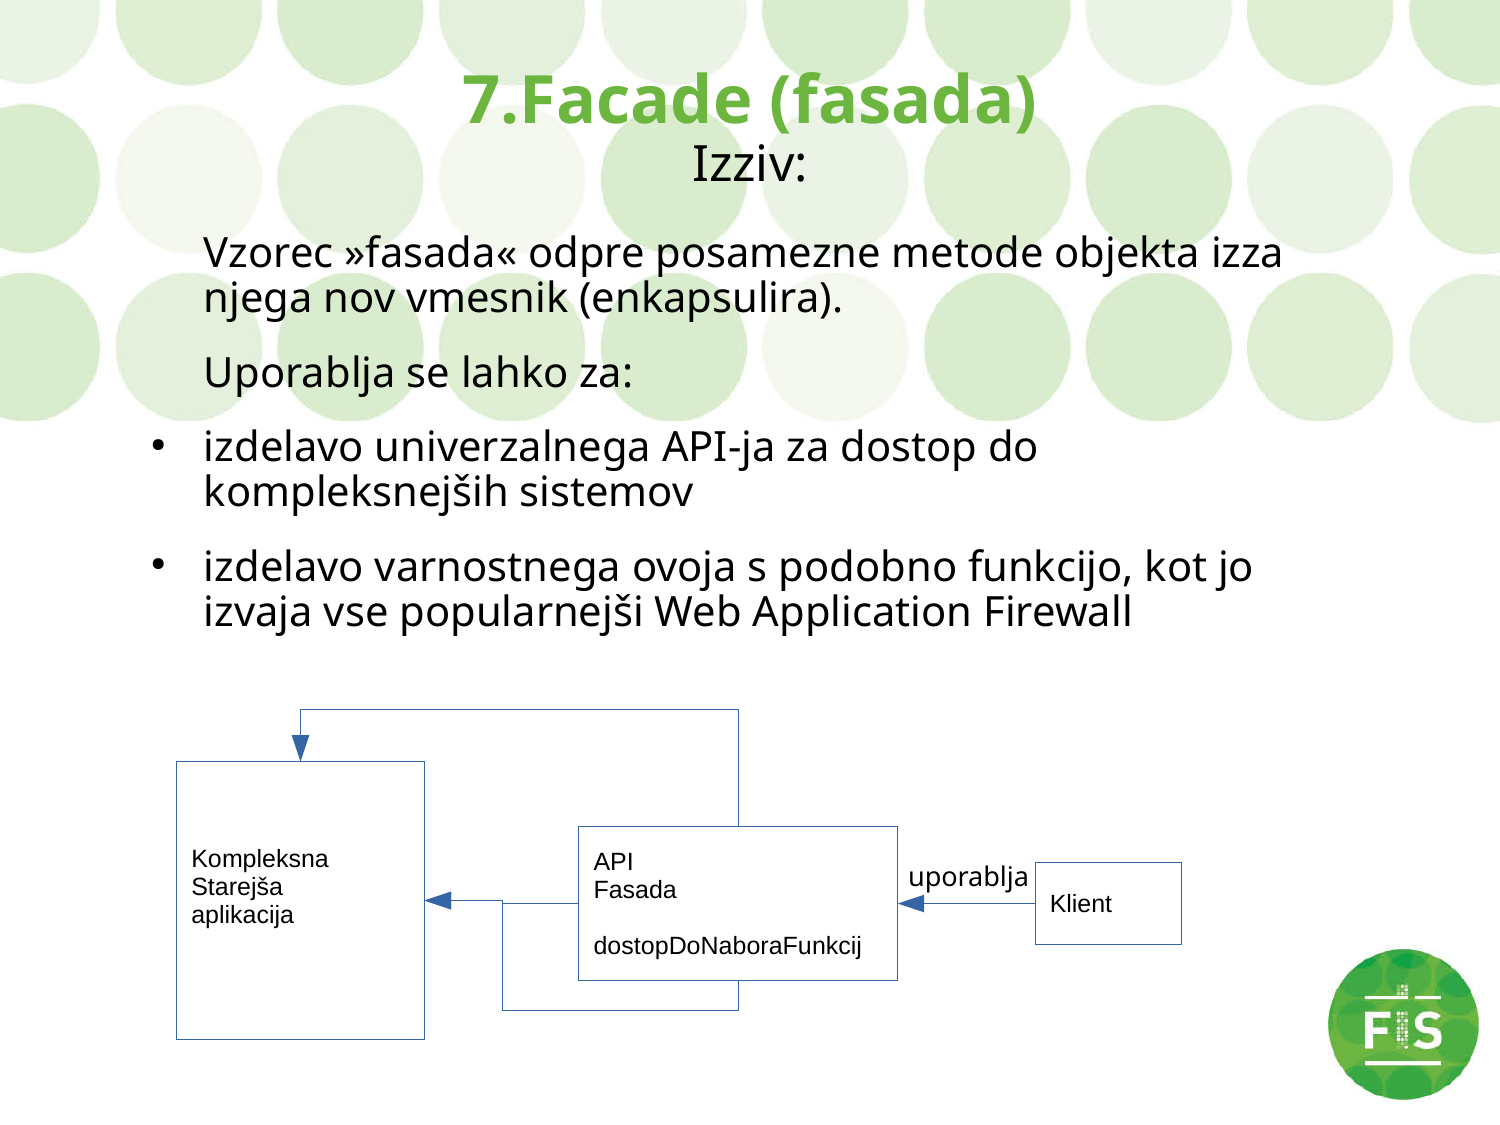

# 7.Facade (fasada) Izziv:
Vzorec »fasada« odpre posamezne metode objekta izza njega nov vmesnik (enkapsulira).
Uporablja se lahko za:
izdelavo univerzalnega API-ja za dostop do kompleksnejših sistemov
izdelavo varnostnega ovoja s podobno funkcijo, kot jo izvaja vse popularnejši Web Application Firewall
Kompleksna
Starejša
aplikacija
API
Fasada
dostopDoNaboraFunkcij
uporablja
Klient